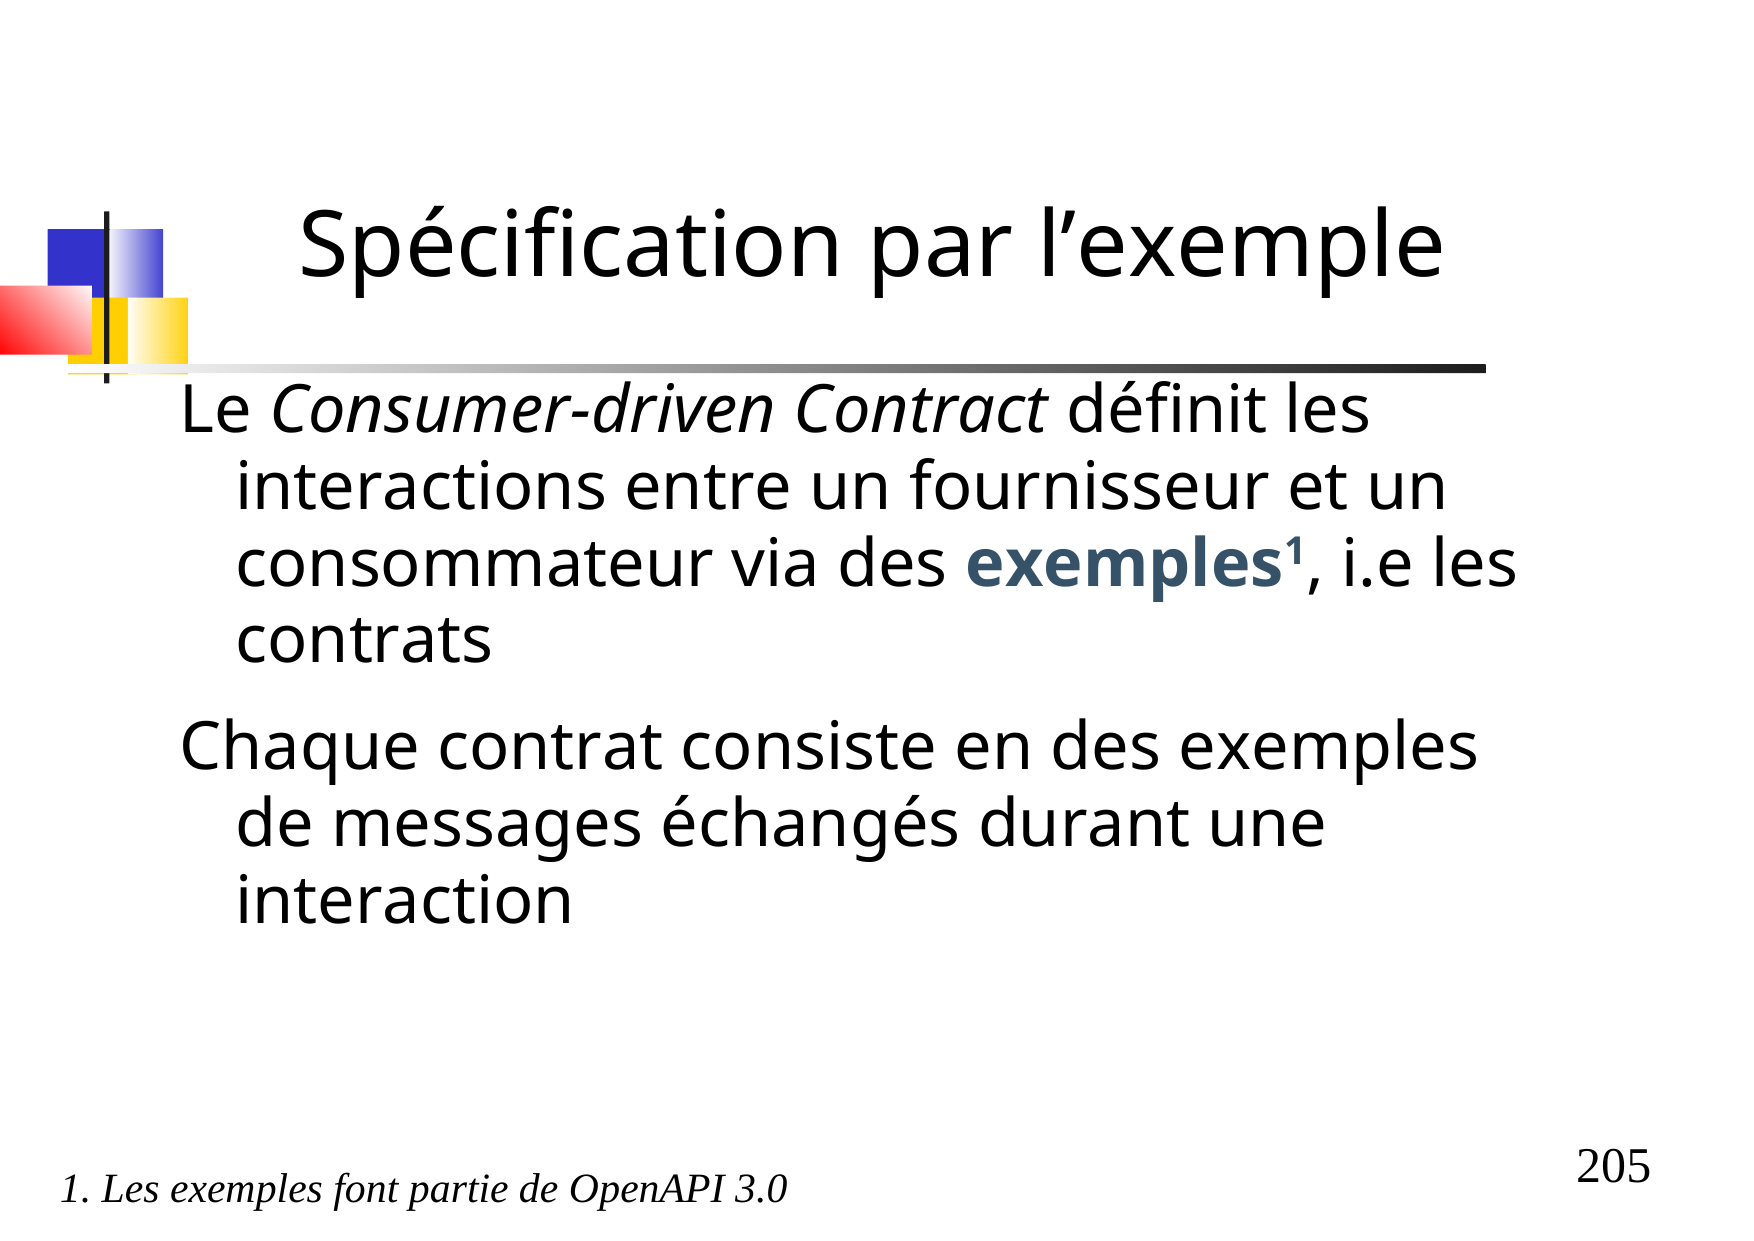

# Spécification par l’exemple
Le Consumer-driven Contract définit les interactions entre un fournisseur et un consommateur via des exemples1, i.e les contrats
Chaque contrat consiste en des exemples de messages échangés durant une interaction
1. Les exemples font partie de OpenAPI 3.0